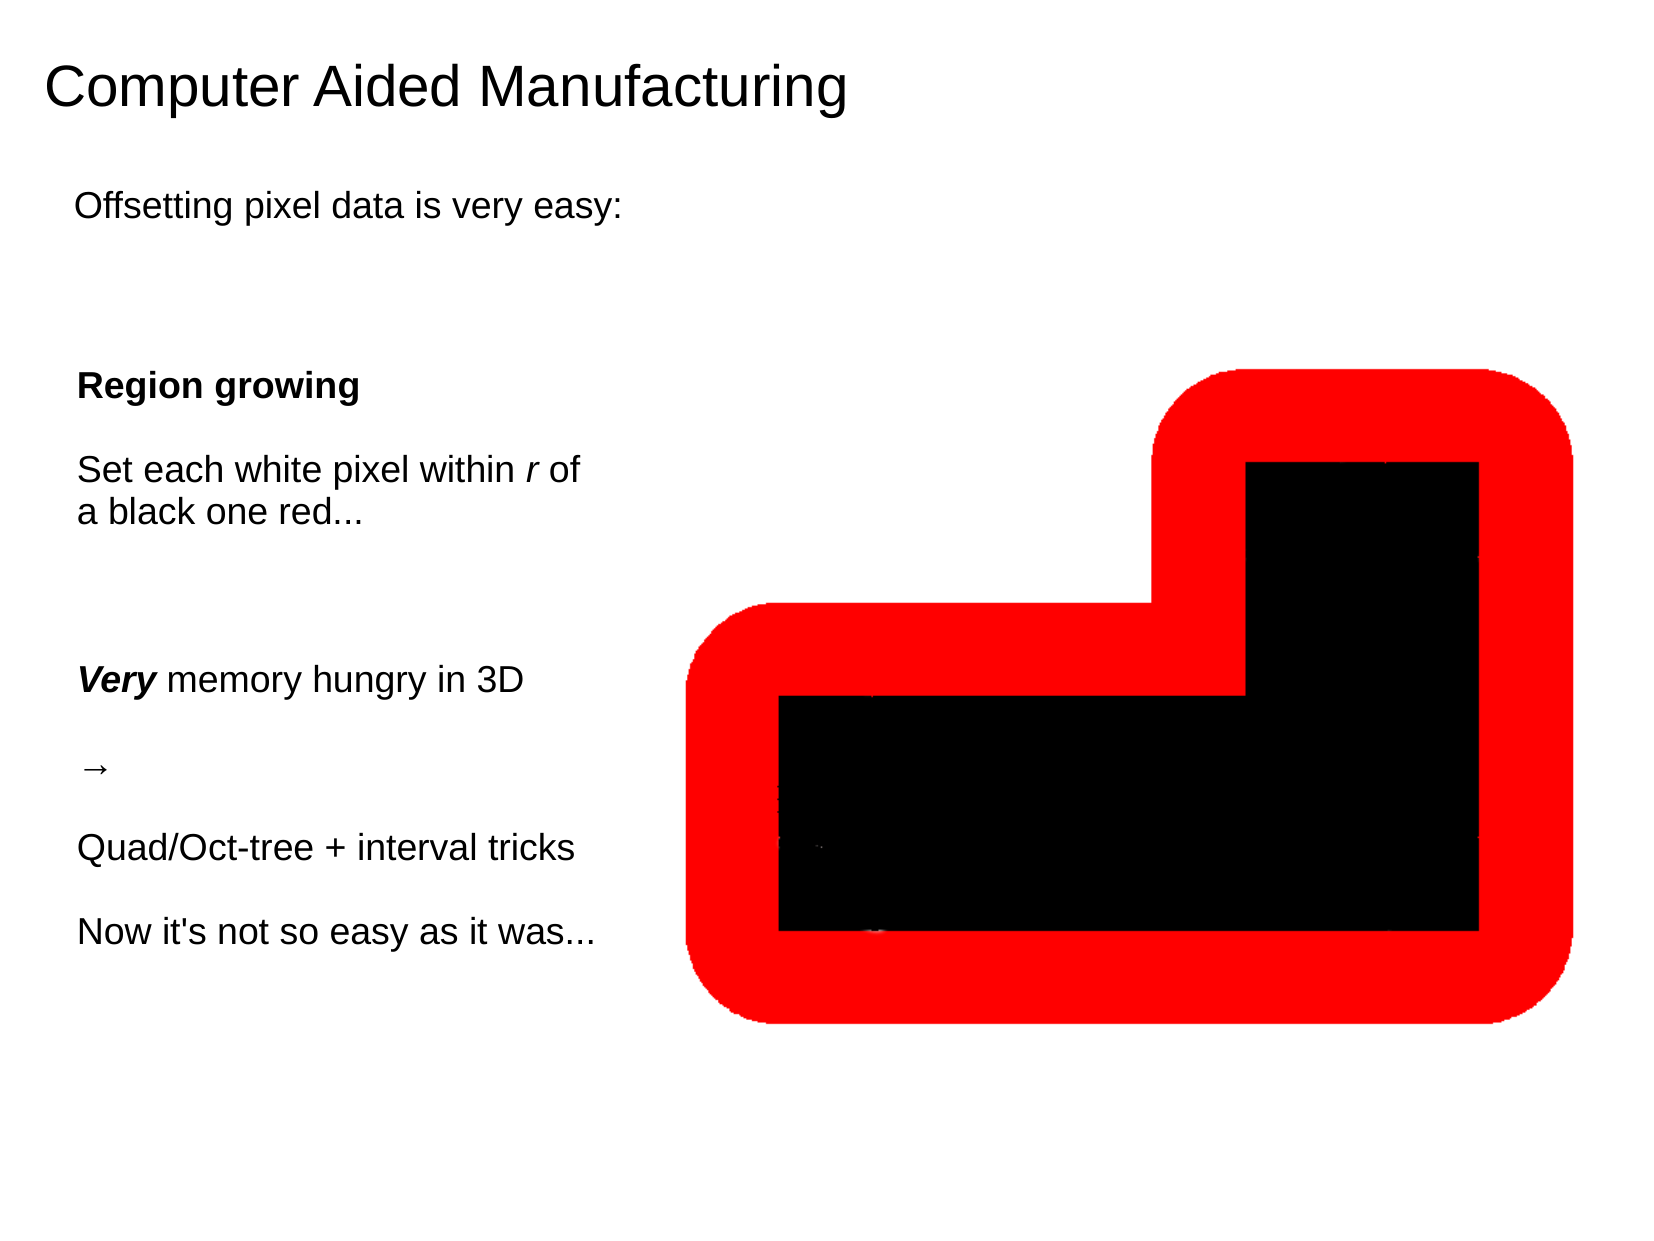

Computer Aided Manufacturing
Offsetting pixel data is very easy:
Region growing
Set each white pixel within r of a black one red...
Very memory hungry in 3D
→
Quad/Oct-tree + interval tricks
Now it's not so easy as it was...